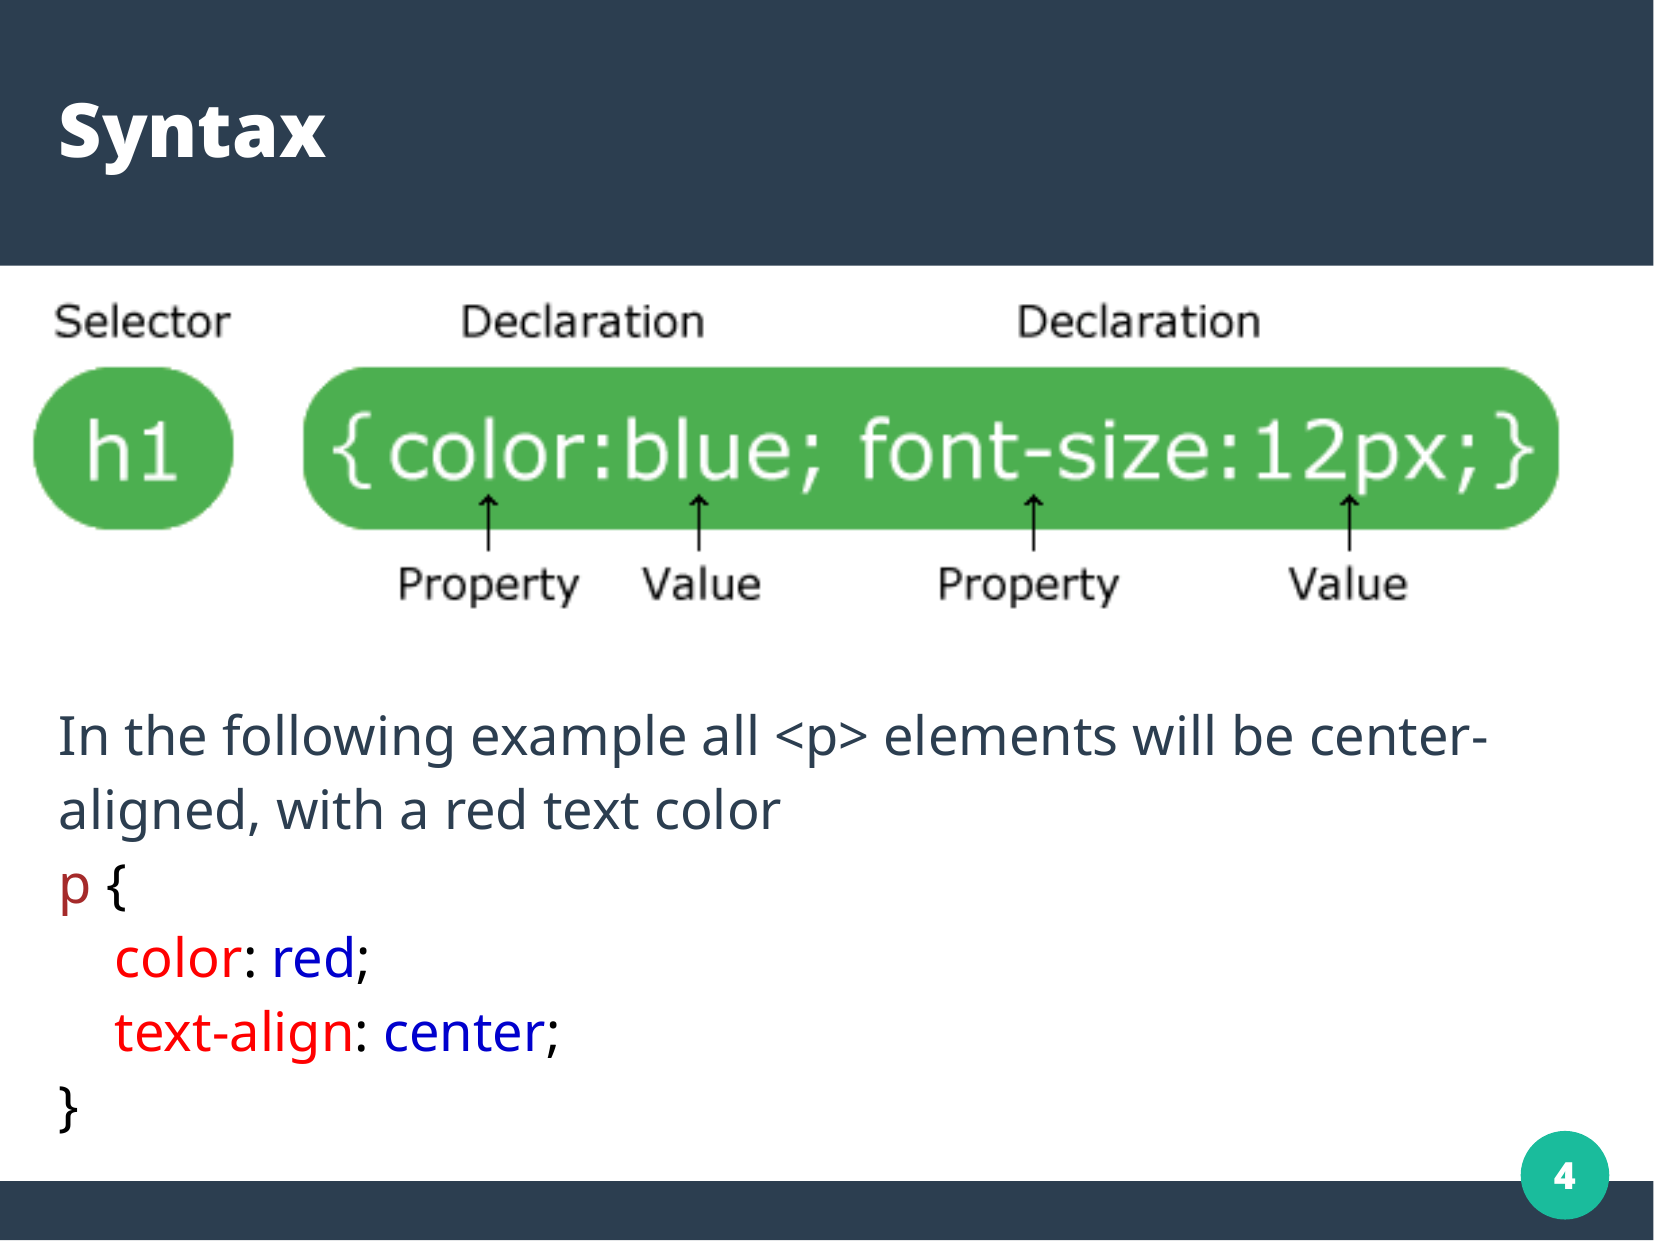

# Syntax
In the following example all <p> elements will be center-aligned, with a red text color
p {
    color: red;
    text-align: center;
}
4